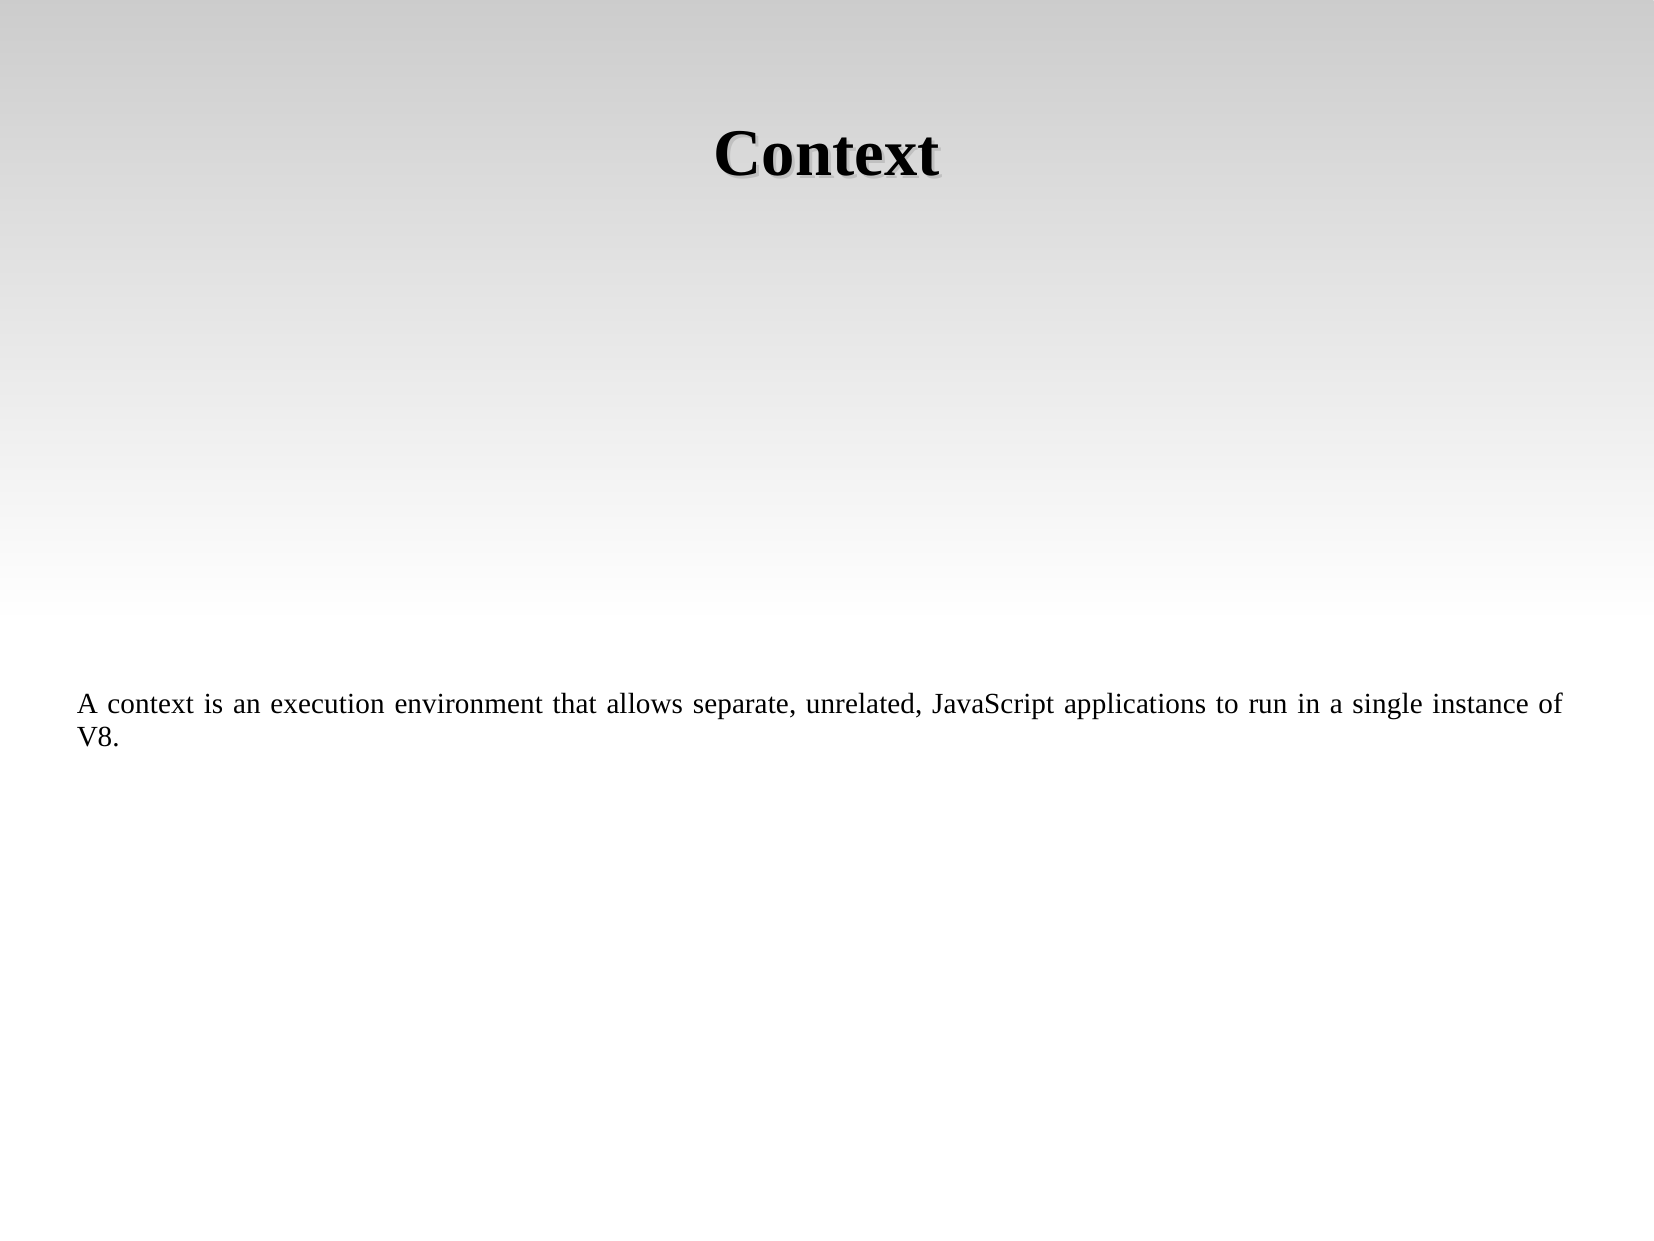

# Context
A context is an execution environment that allows separate, unrelated, JavaScript applications to run in a single instance of V8.